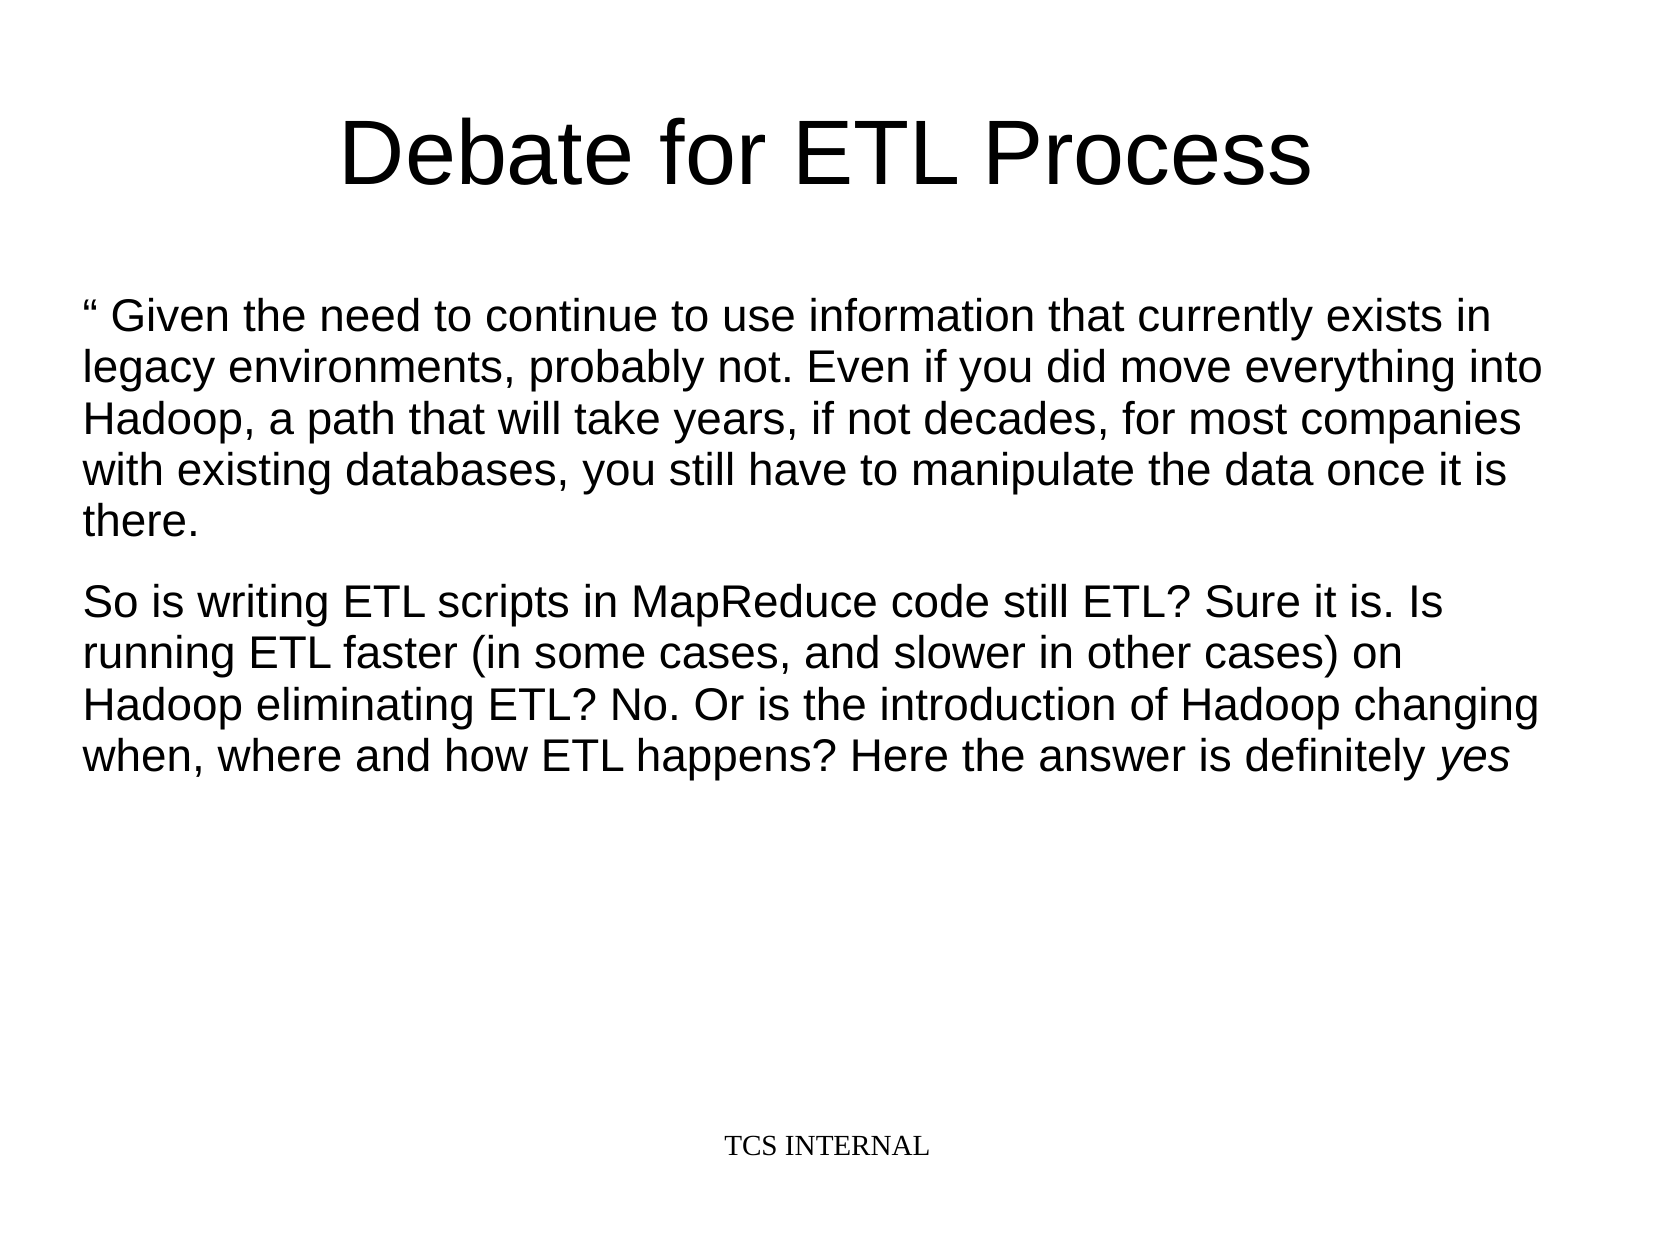

# Debate for ETL Process
“ Given the need to continue to use information that currently exists in legacy environments, probably not. Even if you did move everything into Hadoop, a path that will take years, if not decades, for most companies with existing databases, you still have to manipulate the data once it is there.
So is writing ETL scripts in MapReduce code still ETL? Sure it is. Is running ETL faster (in some cases, and slower in other cases) on Hadoop eliminating ETL? No. Or is the introduction of Hadoop changing when, where and how ETL happens? Here the answer is definitely yes